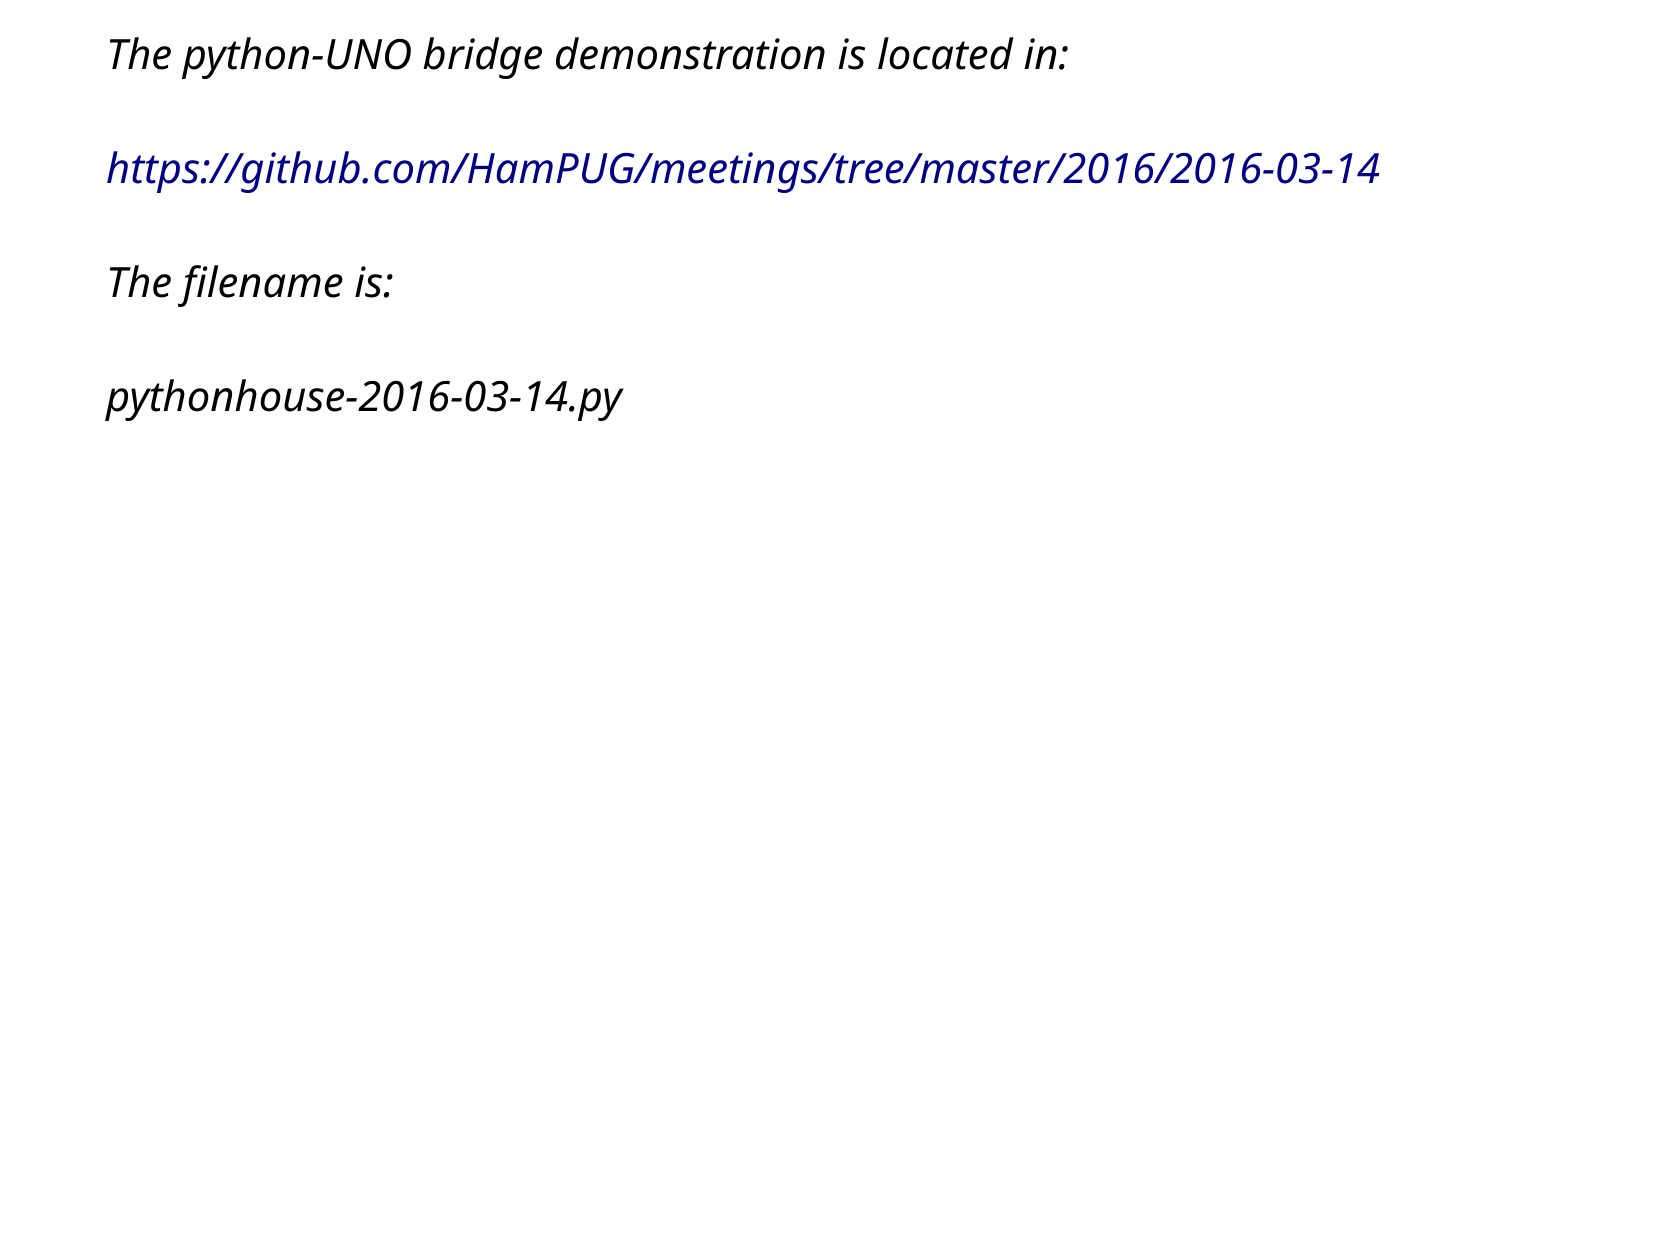

# The python-UNO bridge demonstration is located in: https://github.com/HamPUG/meetings/tree/master/2016/2016-03-14 The filename is: pythonhouse-2016-03-14.py